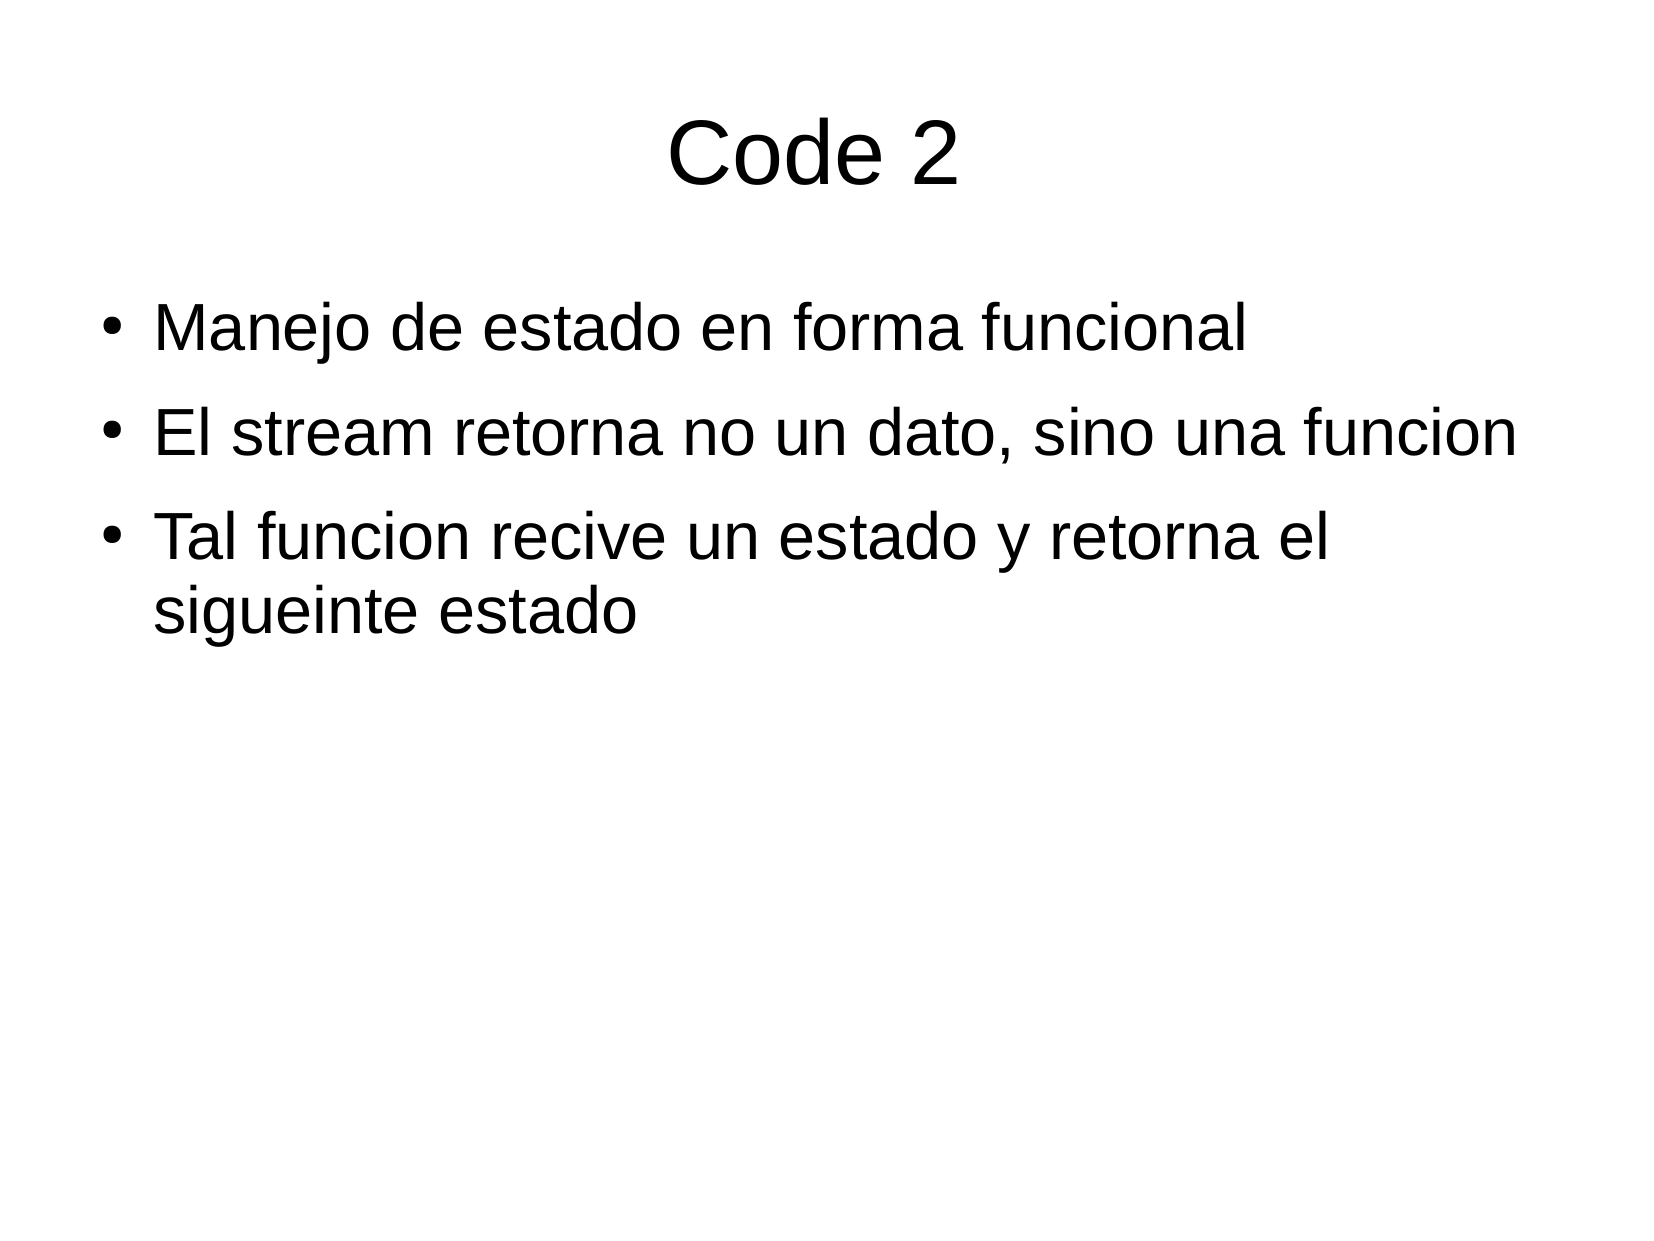

# Code 2
Manejo de estado en forma funcional
El stream retorna no un dato, sino una funcion
Tal funcion recive un estado y retorna el sigueinte estado